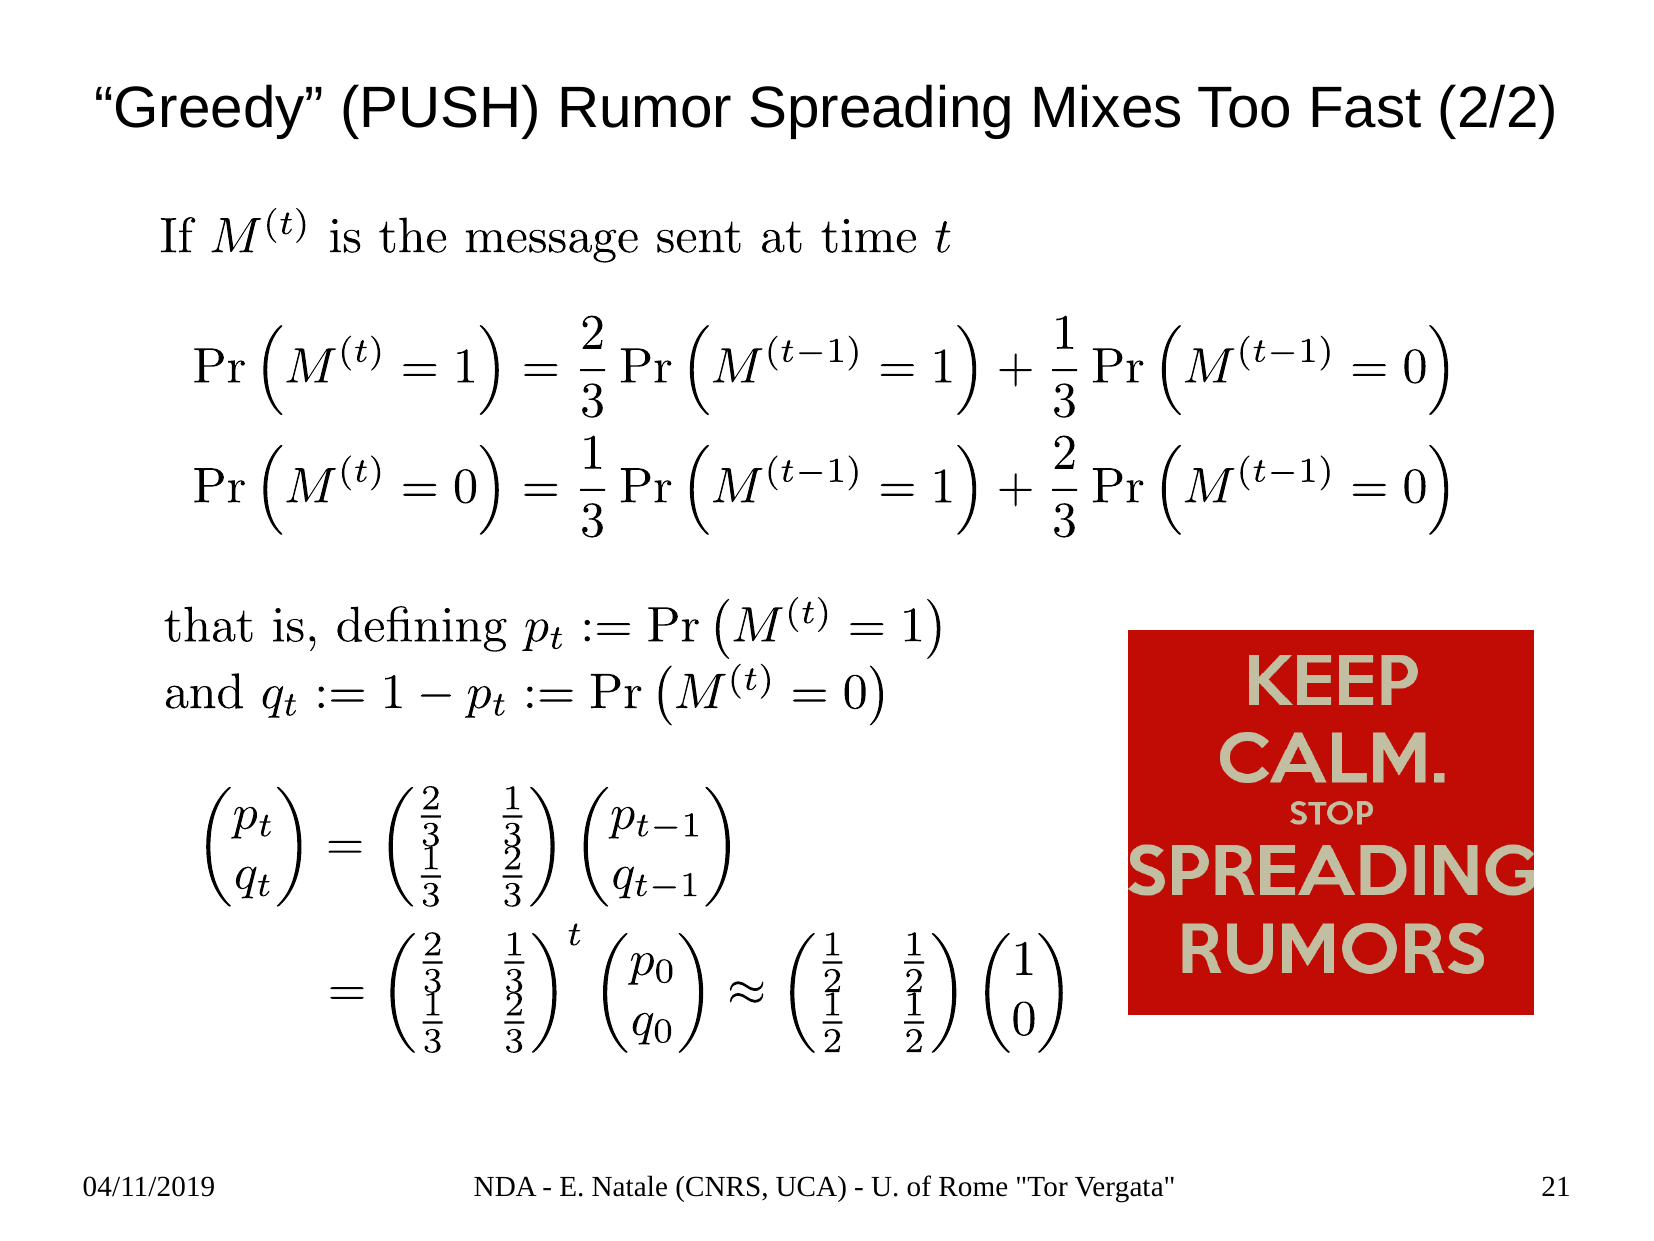

# “Greedy” (PUSH) Rumor Spreading Mixes Too Fast (2/2)
04/11/2019
NDA - E. Natale (CNRS, UCA) - U. of Rome "Tor Vergata"
21